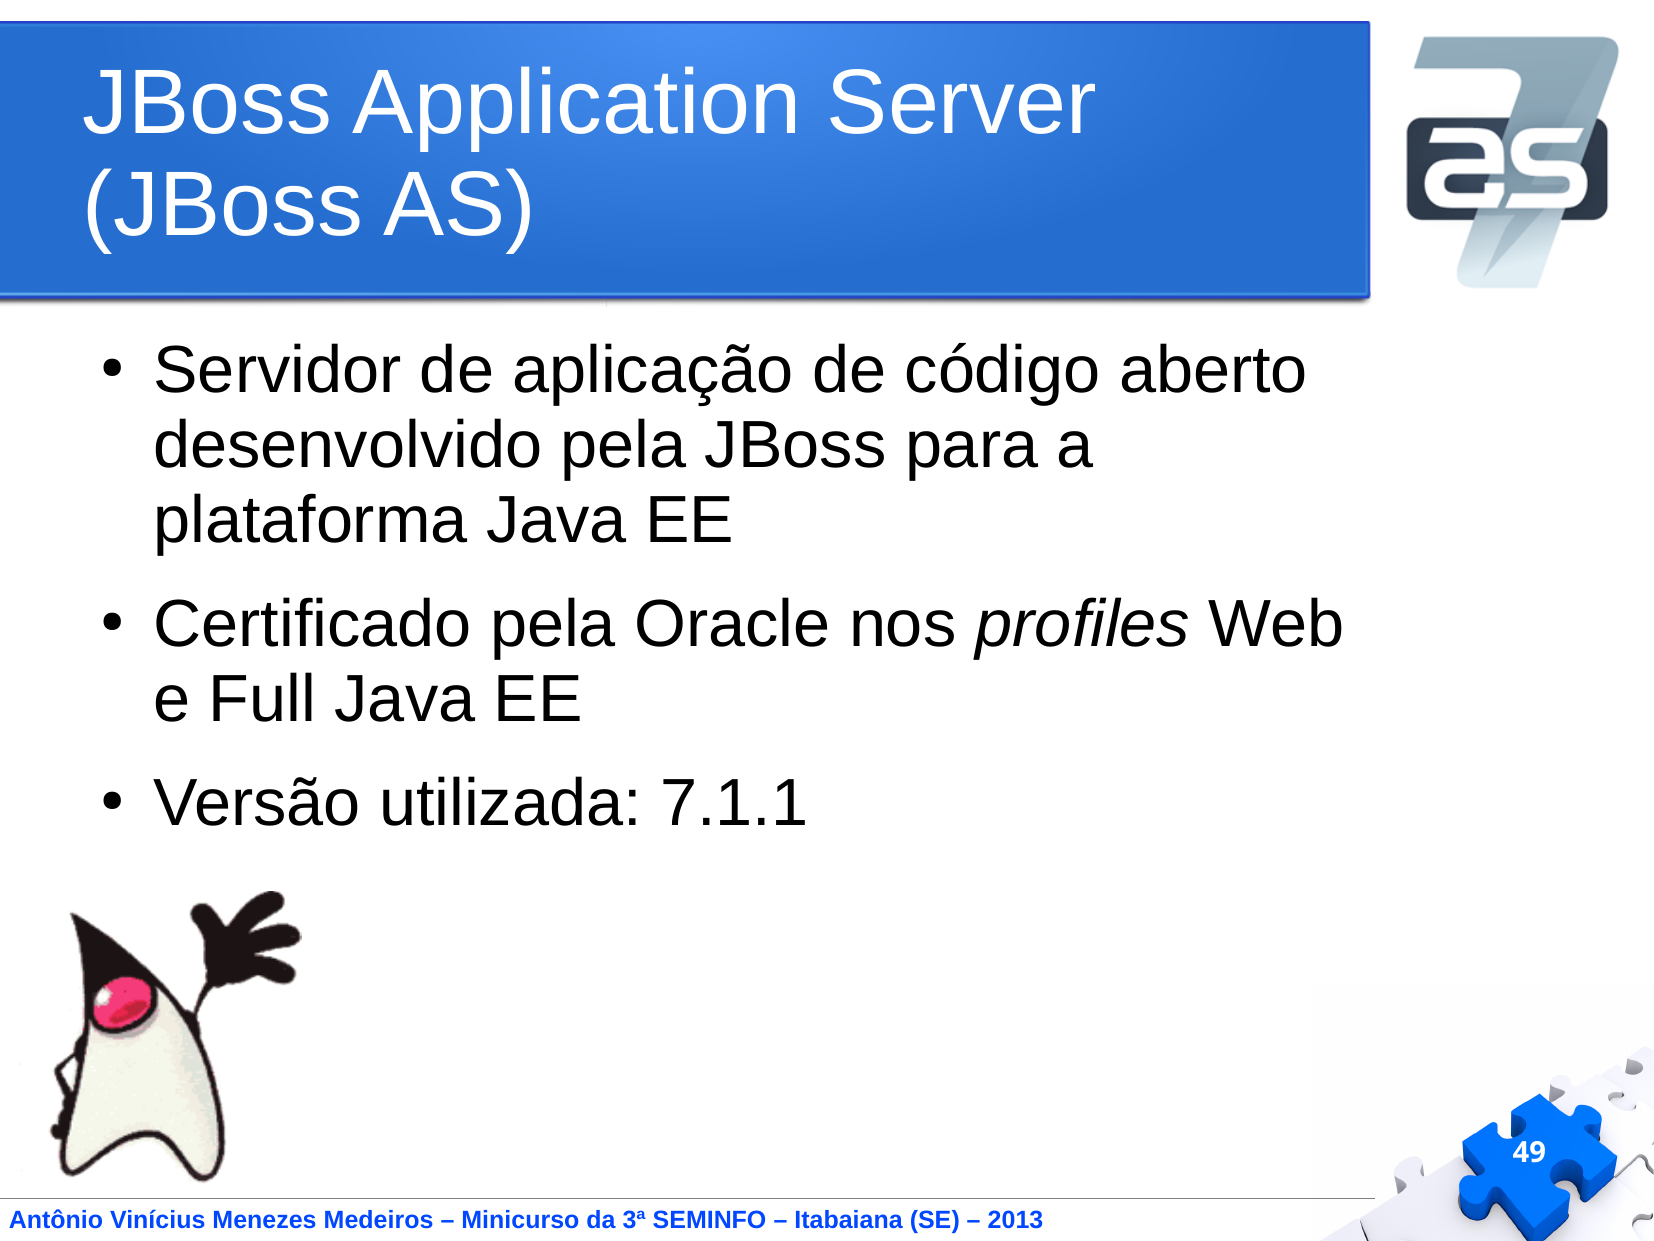

# JBoss Application Server (JBoss AS)
Servidor de aplicação de código aberto desenvolvido pela JBoss para a plataforma Java EE
Certificado pela Oracle nos profiles Web e Full Java EE
Versão utilizada: 7.1.1
49